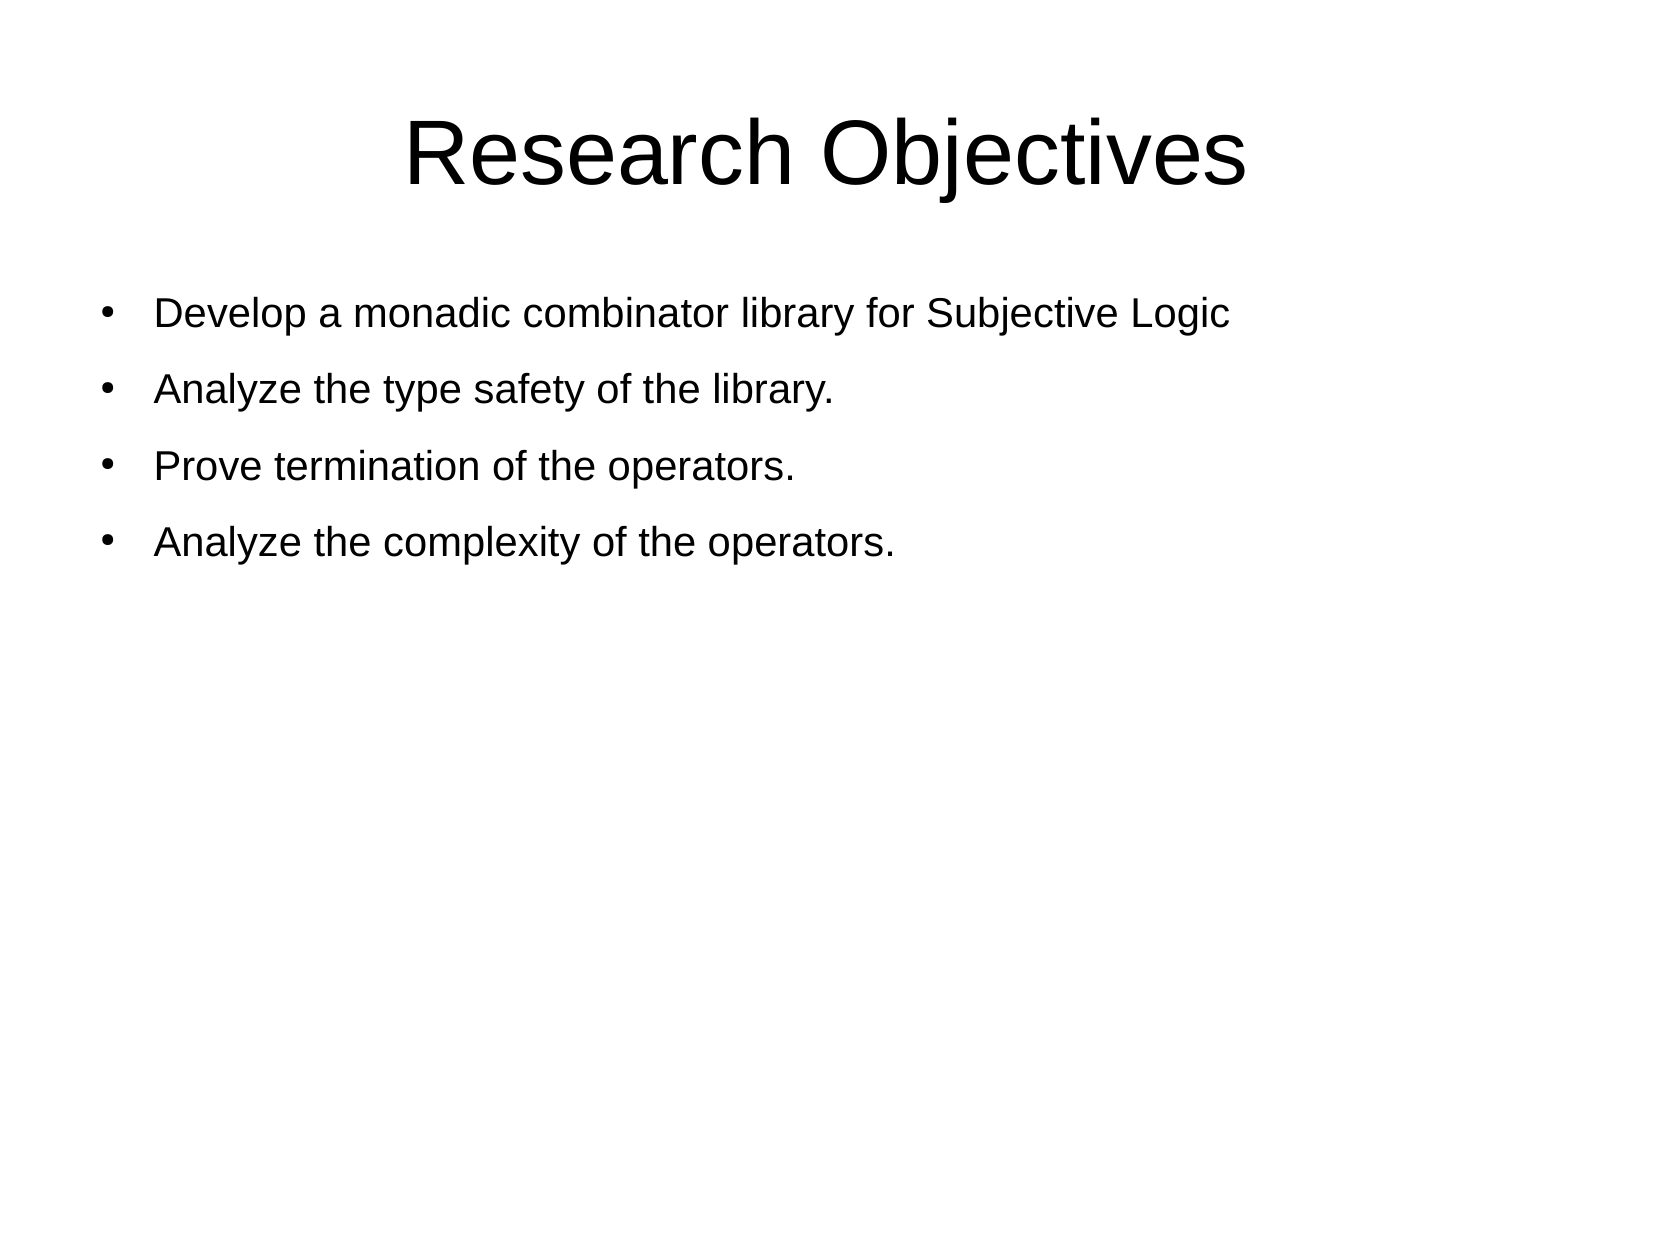

# Research Objectives
Develop a monadic combinator library for Subjective Logic
Analyze the type safety of the library.
Prove termination of the operators.
Analyze the complexity of the operators.